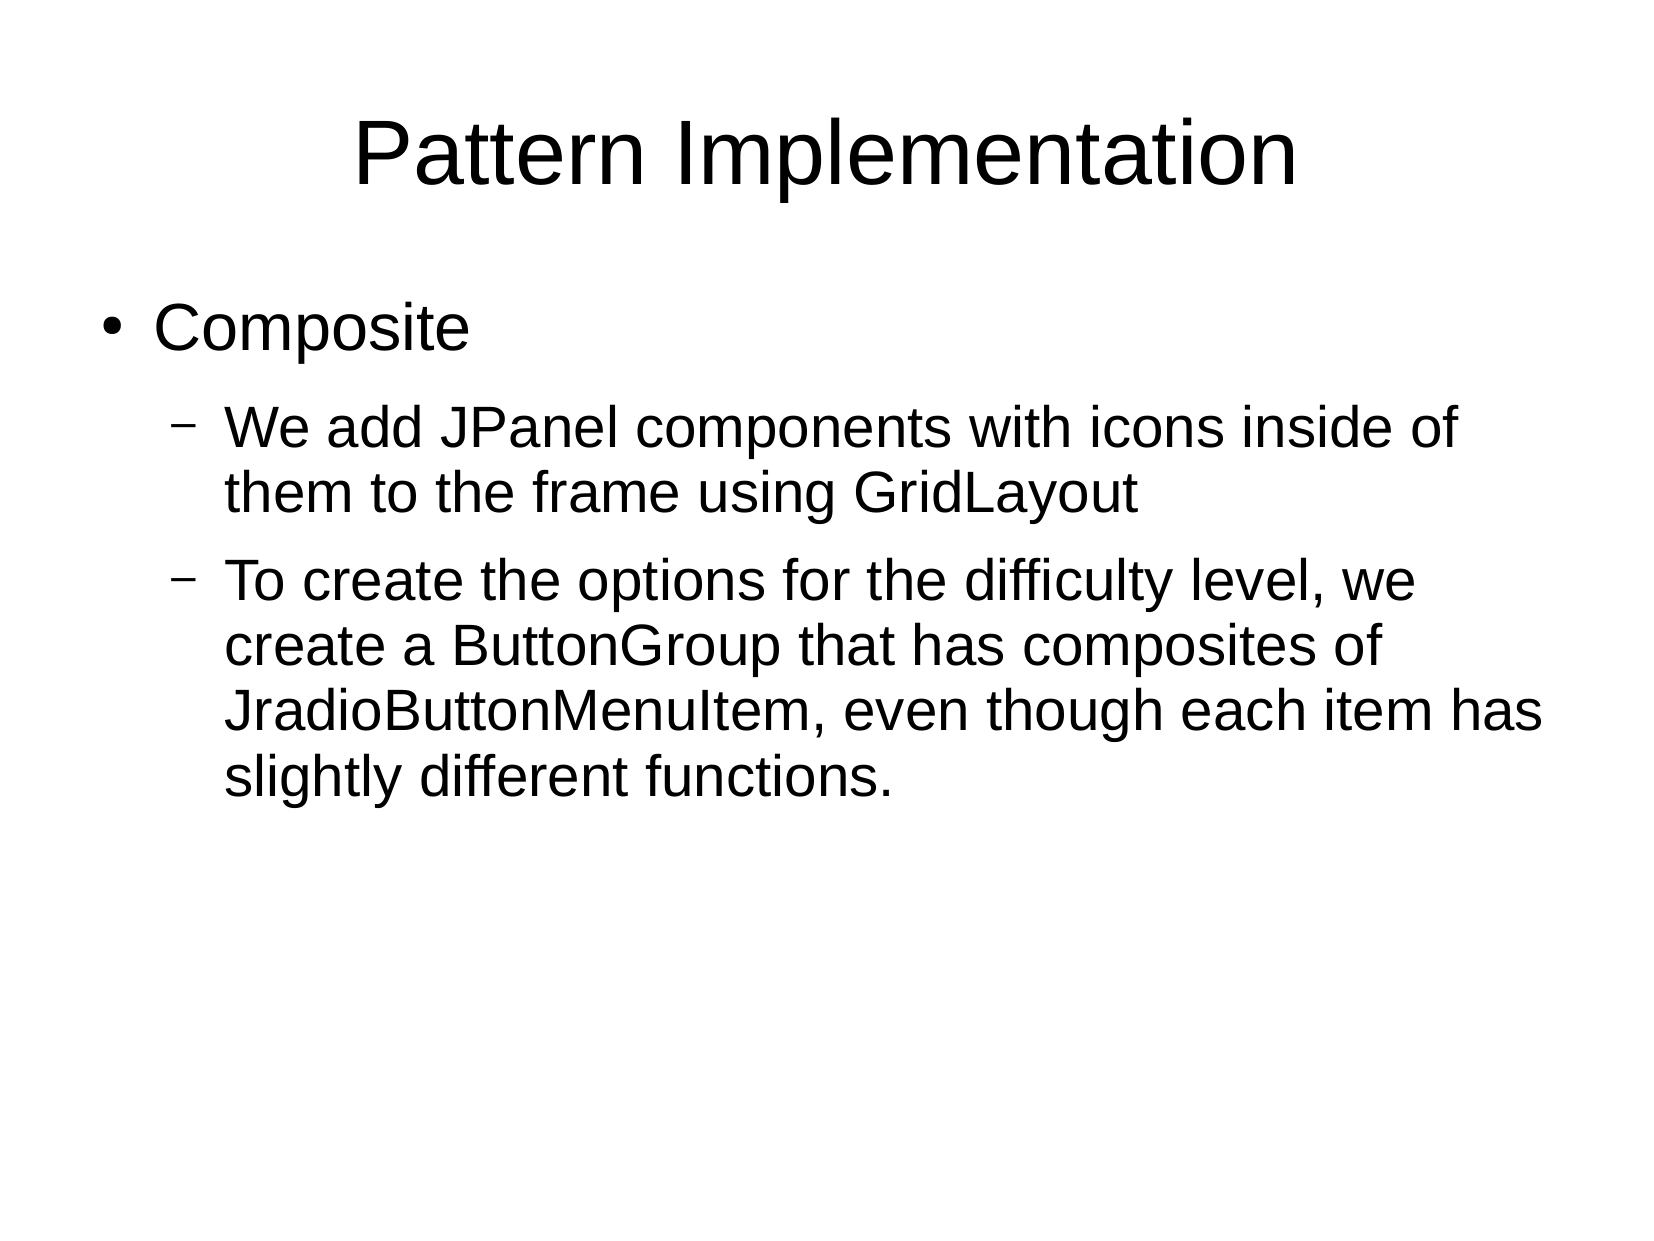

# Pattern Implementation
Composite
We add JPanel components with icons inside of them to the frame using GridLayout
To create the options for the difficulty level, we create a ButtonGroup that has composites of JradioButtonMenuItem, even though each item has slightly different functions.